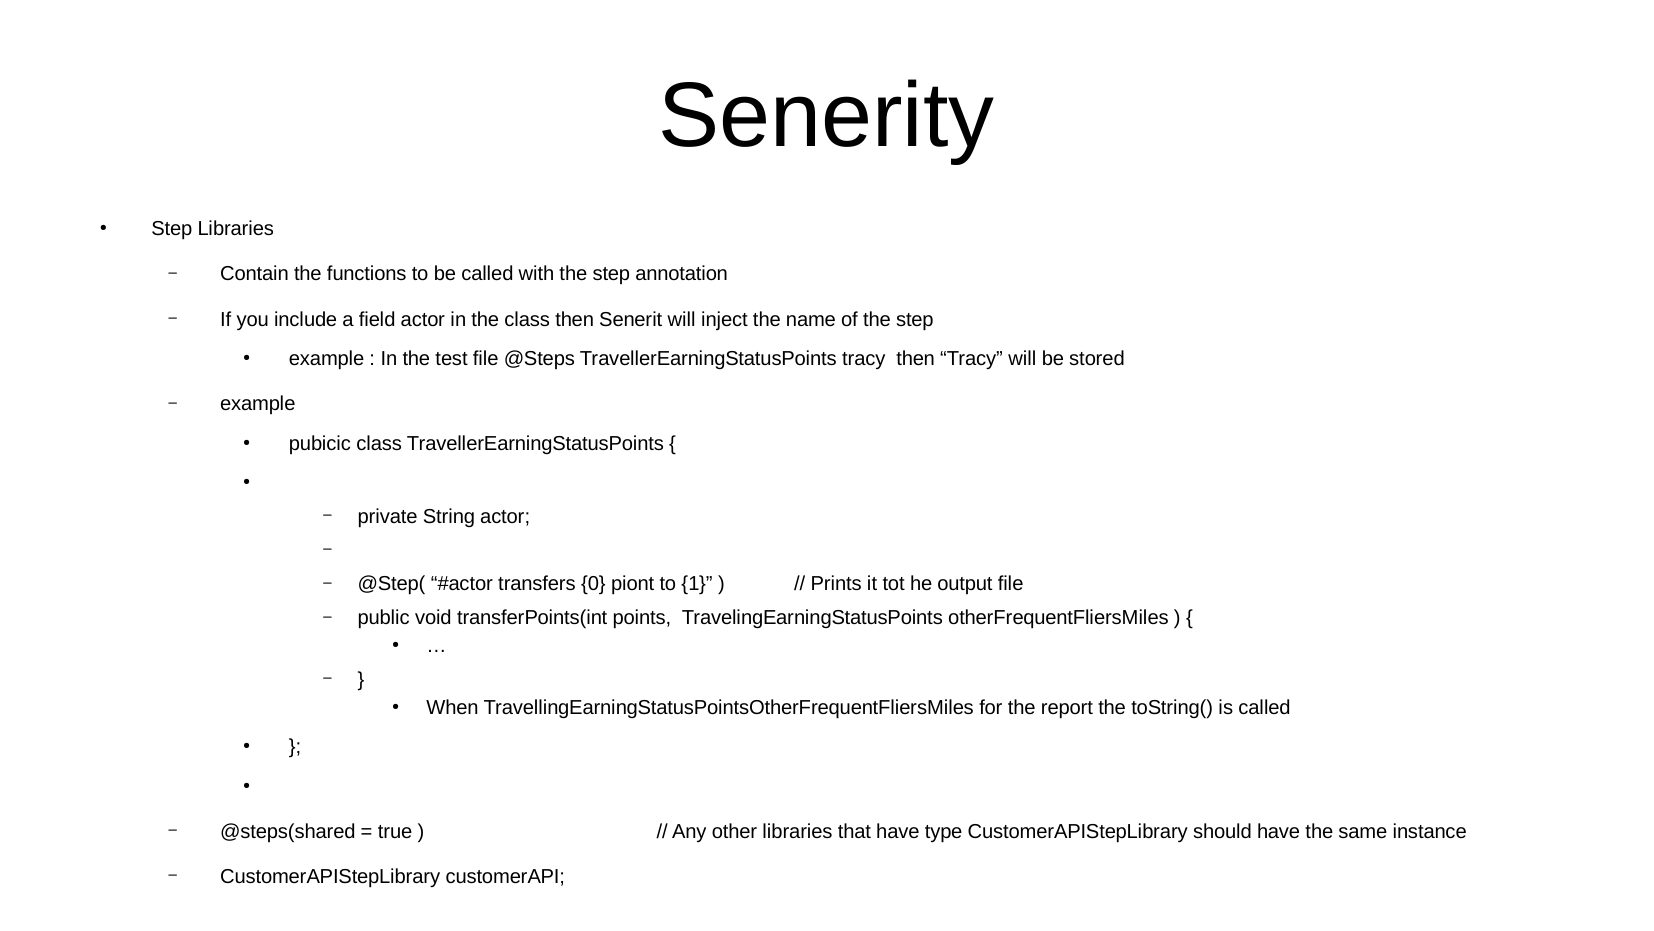

# Senerity
Step Libraries
Contain the functions to be called with the step annotation
If you include a field actor in the class then Senerit will inject the name of the step
example : In the test file @Steps TravellerEarningStatusPoints tracy then “Tracy” will be stored
example
pubicic class TravellerEarningStatusPoints {
private String actor;
@Step( “#actor transfers {0} piont to {1}” )			// Prints it tot he output file
public void transferPoints(int points, TravelingEarningStatusPoints otherFrequentFliersMiles ) {
…
}
When TravellingEarningStatusPointsOtherFrequentFliersMiles for the report the toString() is called
};
@steps(shared = true )		 			 	 		// Any other libraries that have type CustomerAPIStepLibrary should have the same instance
CustomerAPIStepLibrary customerAPI;